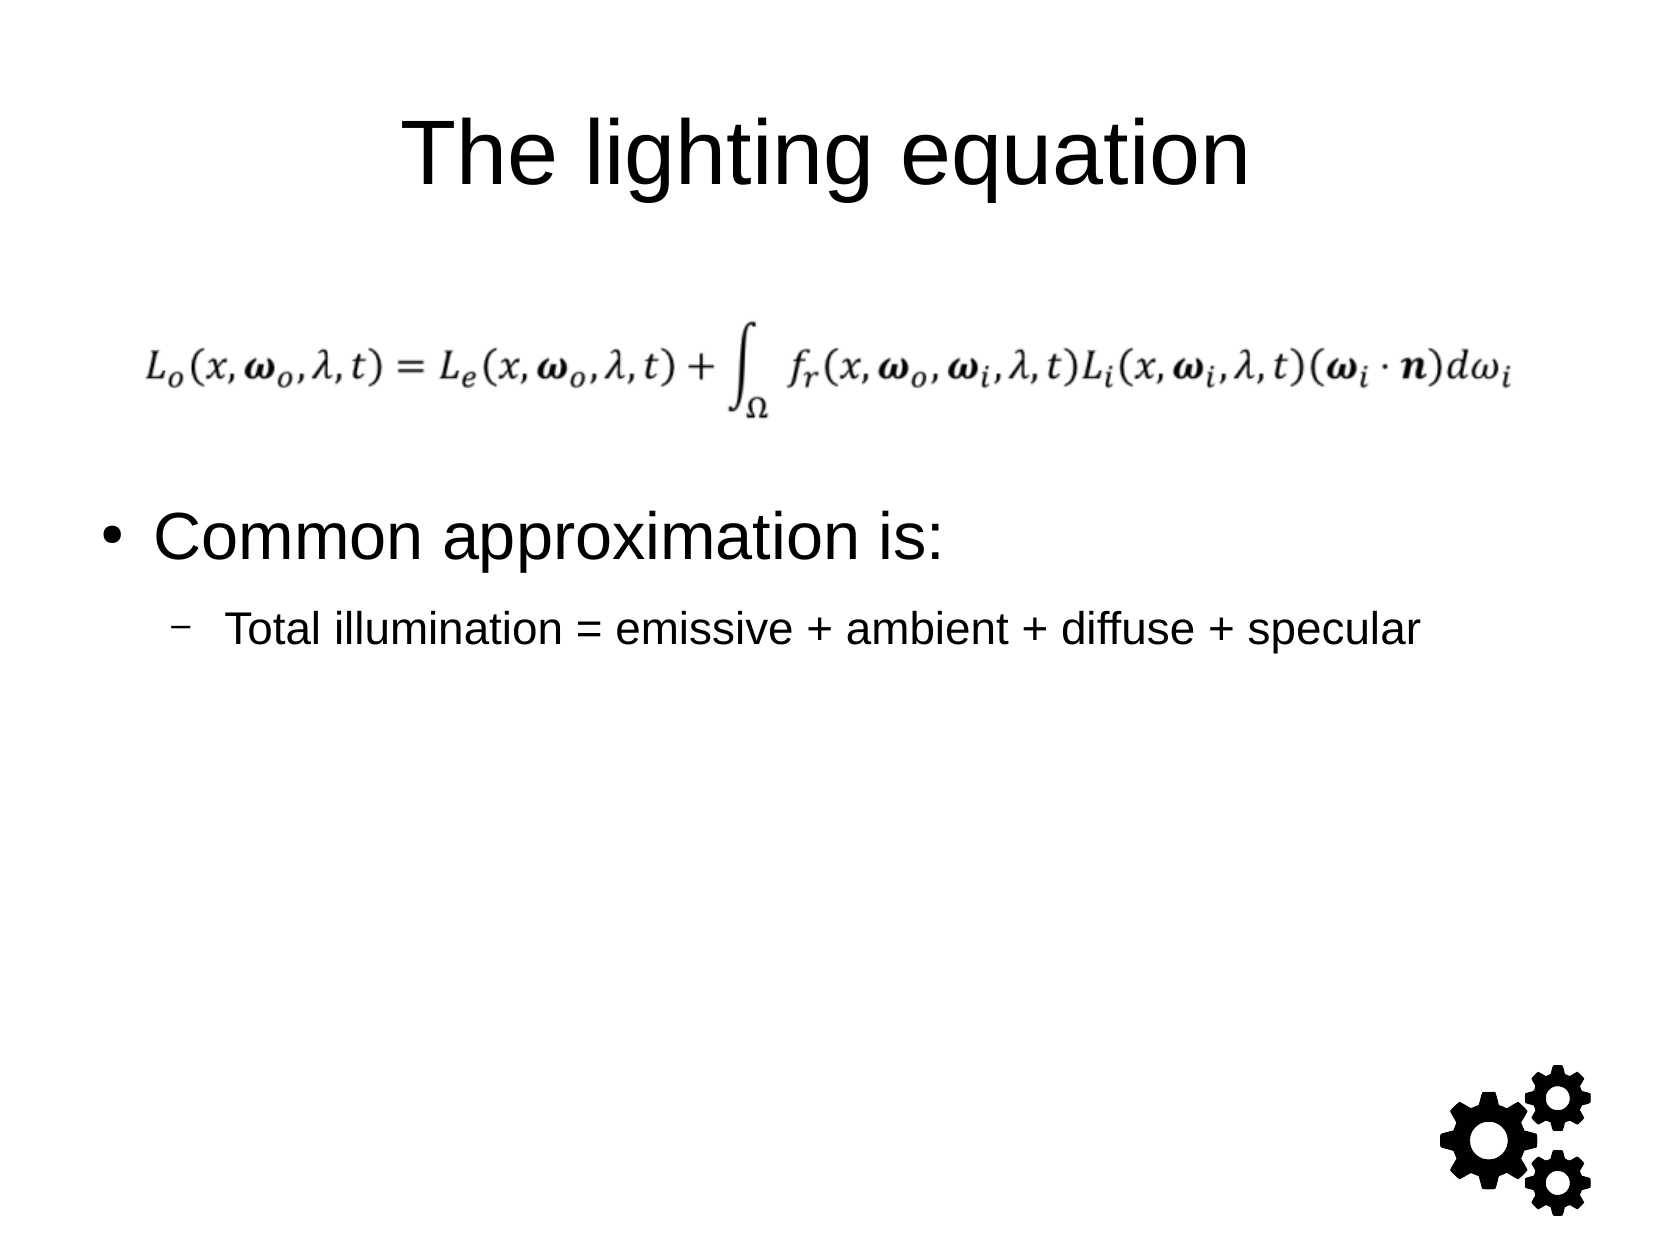

# The lighting equation
Common approximation is:
Total illumination = emissive + ambient + diffuse + specular